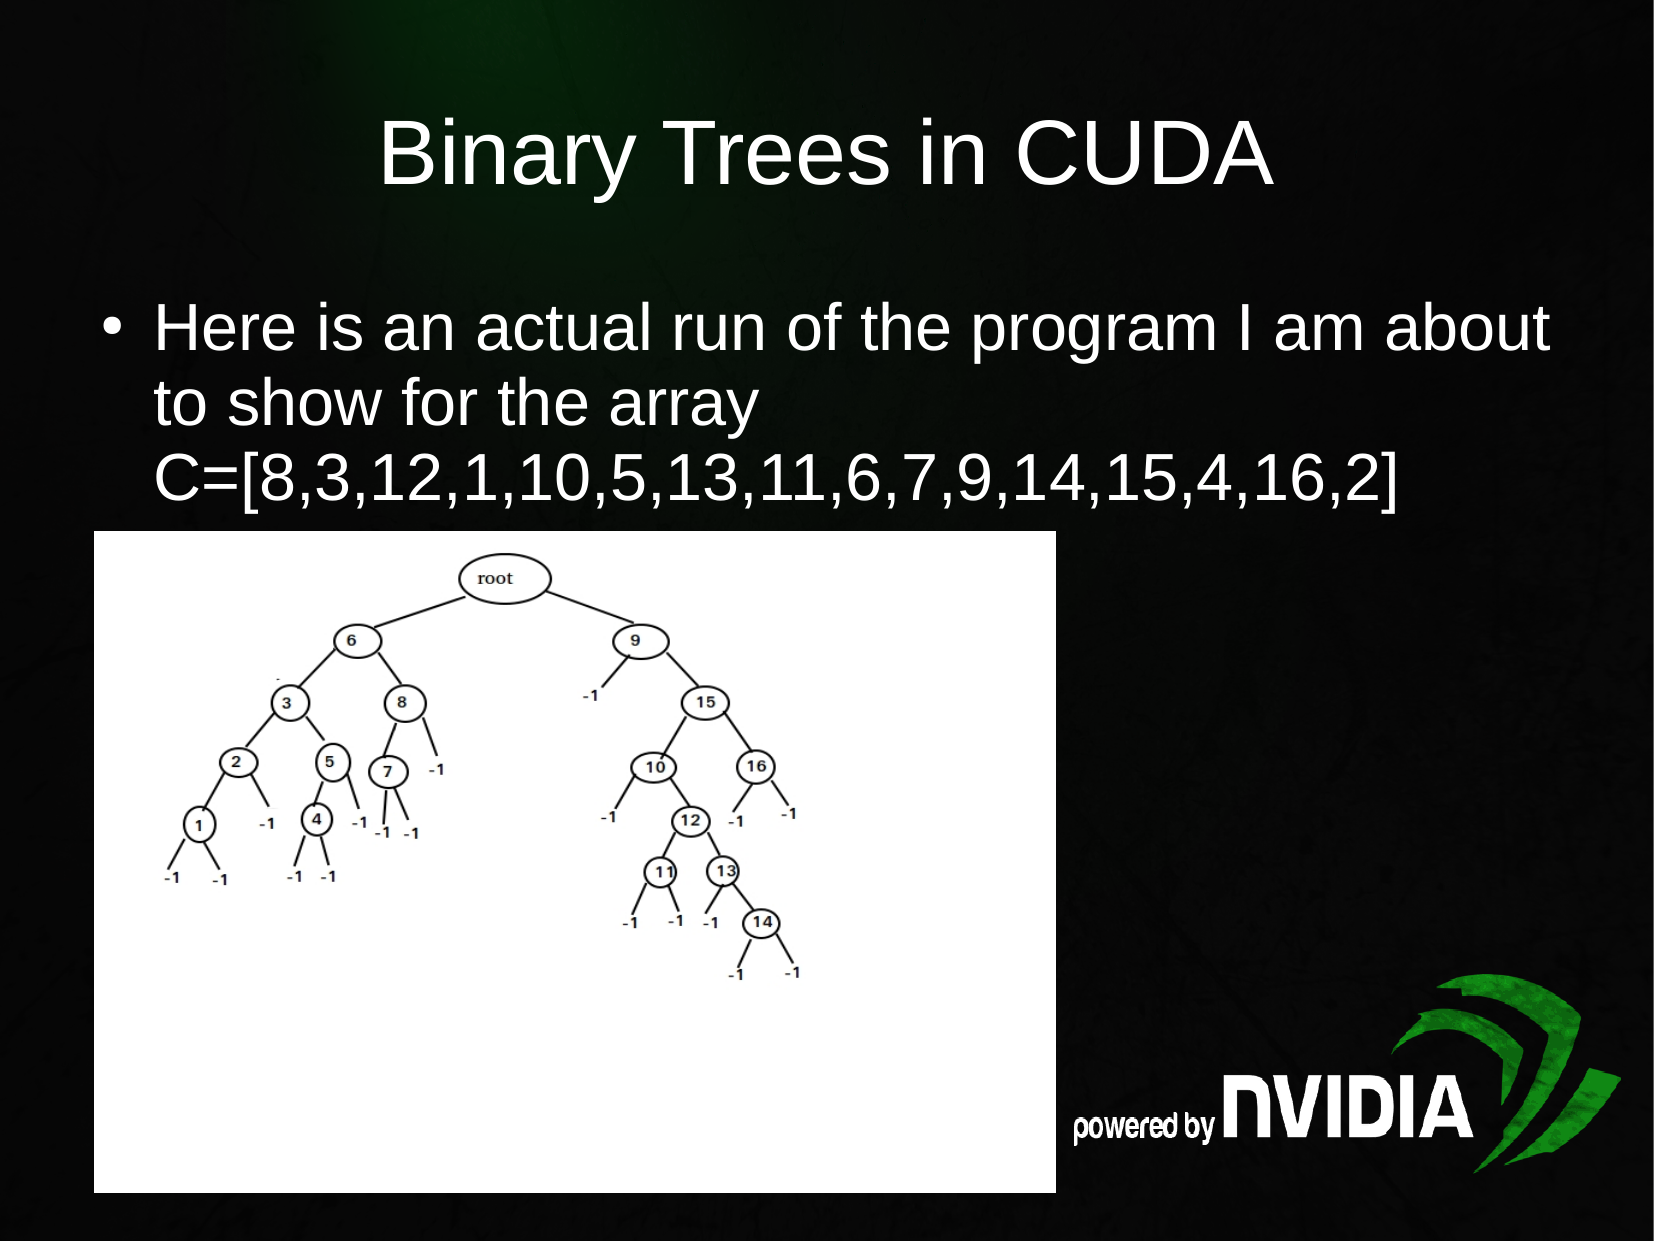

# Binary Trees in CUDA
Here is an actual run of the program I am about to show for the array C=[8,3,12,1,10,5,13,11,6,7,9,14,15,4,16,2]